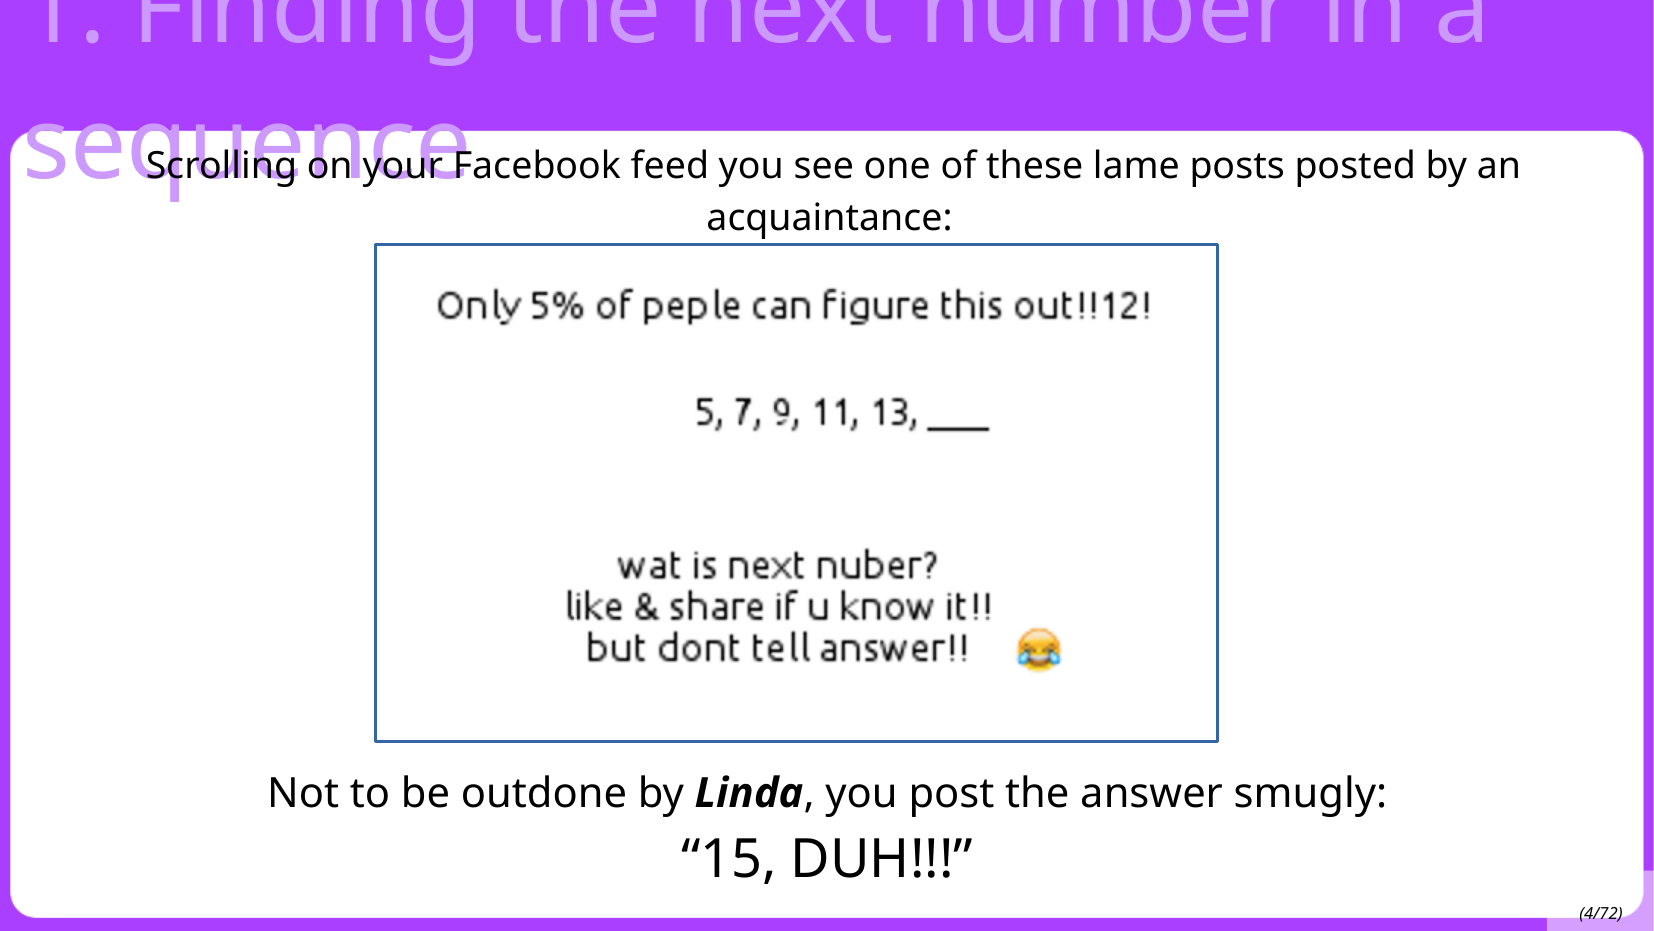

# 1. Finding the next number in a sequence
Scrolling on your Facebook feed you see one of these lame posts posted by an acquaintance:
Not to be outdone by Linda, you post the answer smugly:
“15, DUH!!!”